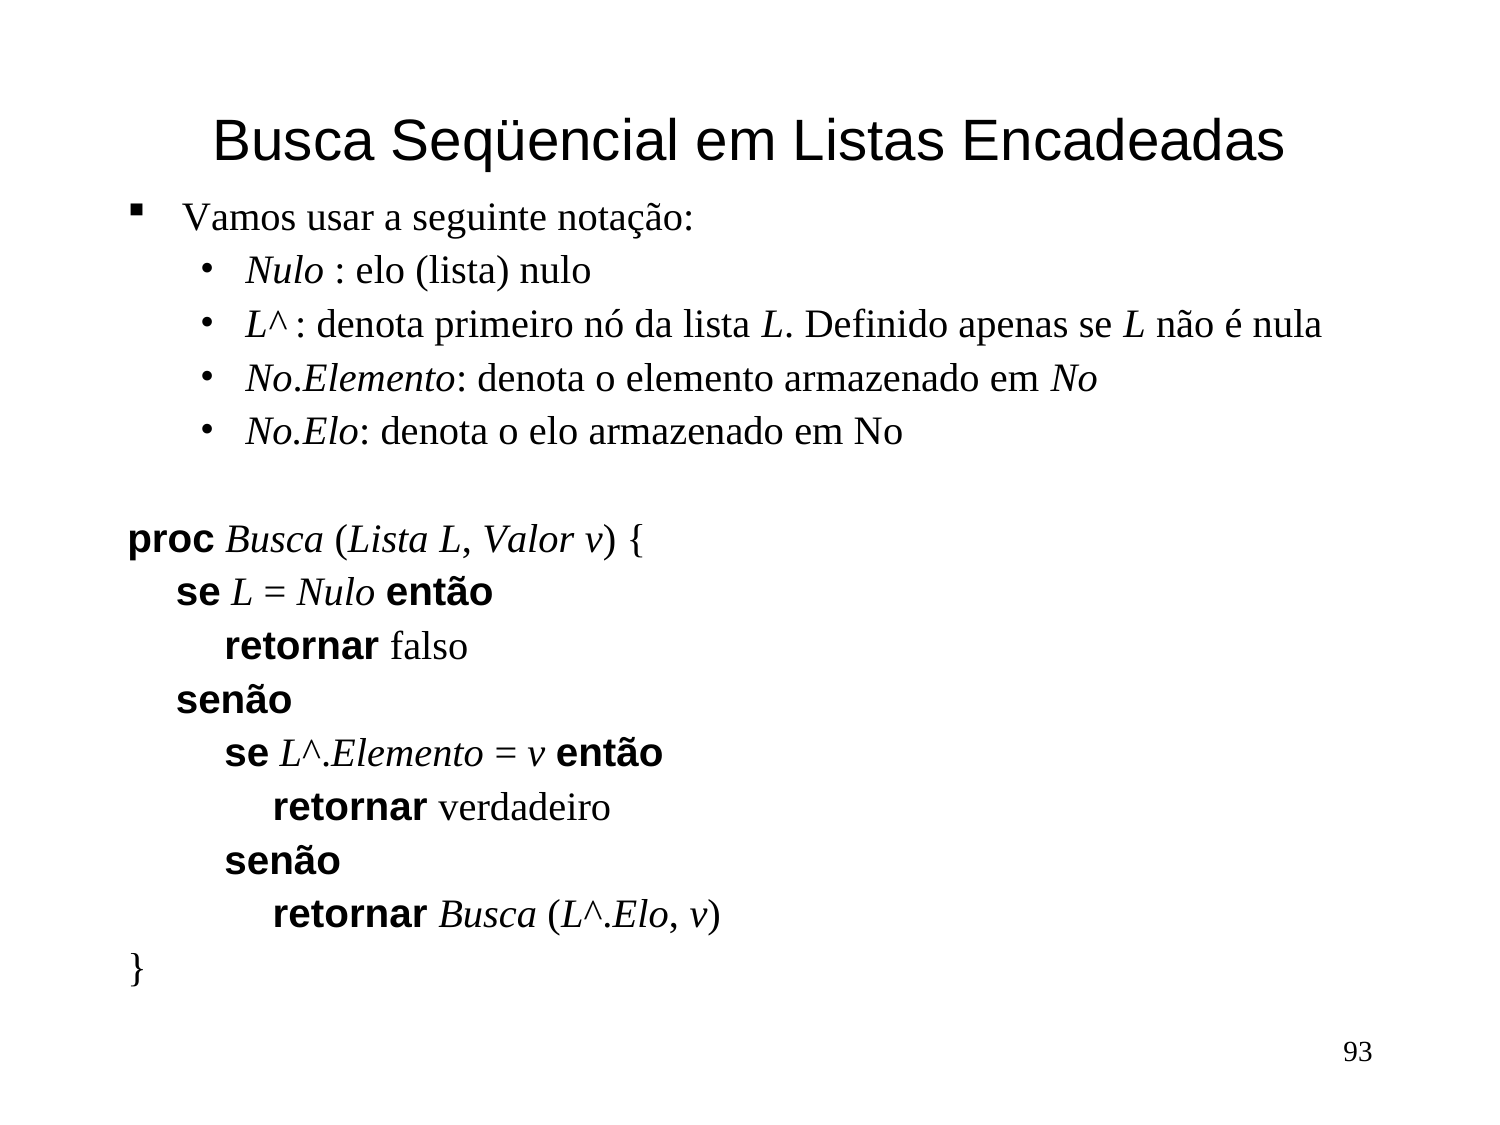

# Busca Seqüencial em Listas Encadeadas
Vamos usar a seguinte notação:
Nulo : elo (lista) nulo
L^ : denota primeiro nó da lista L. Definido apenas se L não é nula
No.Elemento: denota o elemento armazenado em No
No.Elo: denota o elo armazenado em No
proc Busca (Lista L, Valor v) {
 se L = Nulo então
 retornar falso
 senão
 se L^.Elemento = v então
 retornar verdadeiro
 senão
 retornar Busca (L^.Elo, v)
}
93